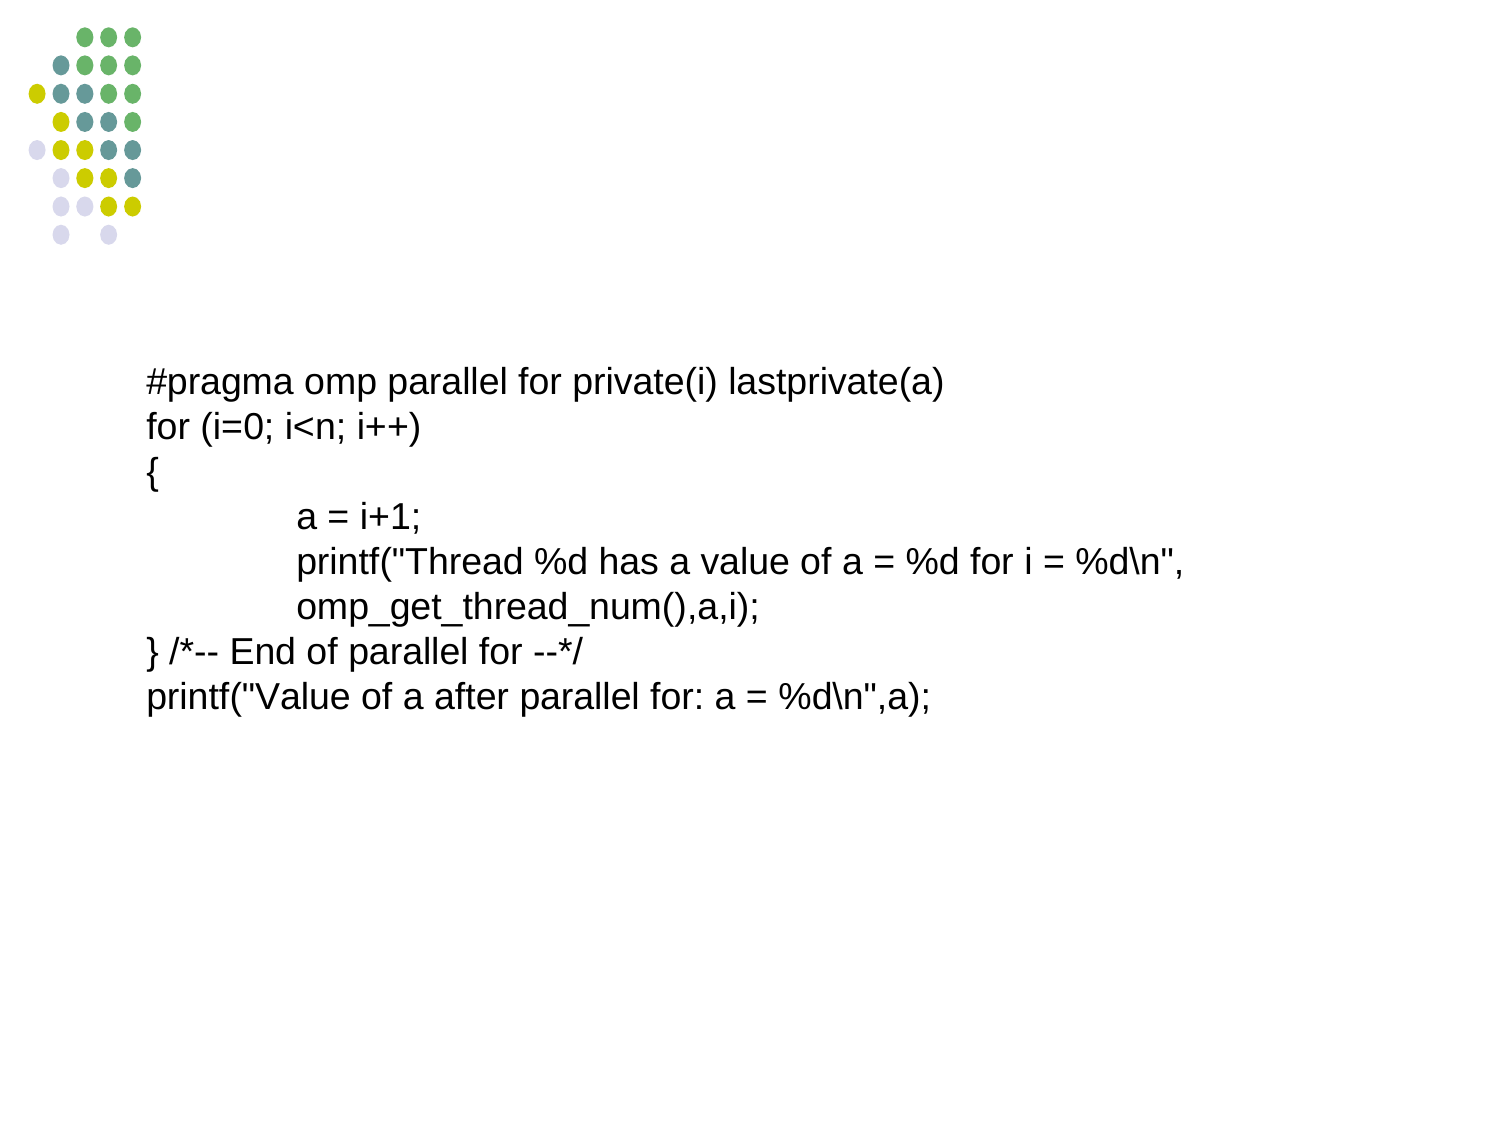

#
#pragma omp parallel for private(i) lastprivate(a)
for (i=0; i<n; i++)
{
	a = i+1;
	printf("Thread %d has a value of a = %d for i = %d\n",
	omp_get_thread_num(),a,i);
} /*-- End of parallel for --*/
printf("Value of a after parallel for: a = %d\n",a);